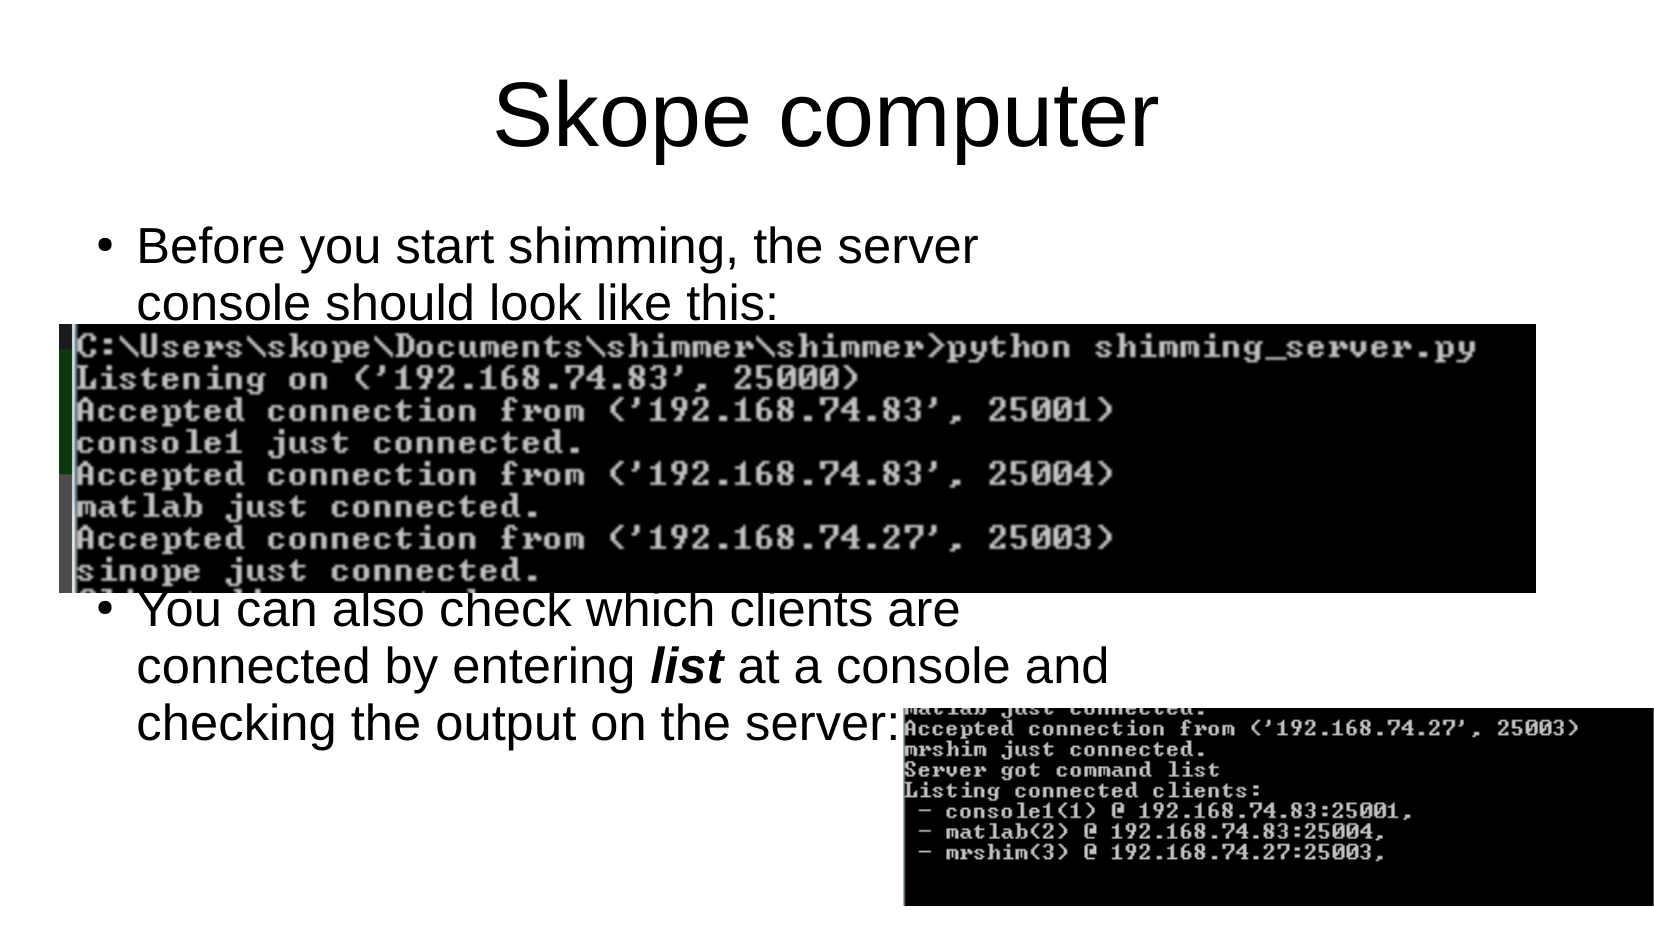

# Skope computer
Before you start shimming, the server console should look like this:
You can also check which clients are connected by entering list at a console and checking the output on the server: